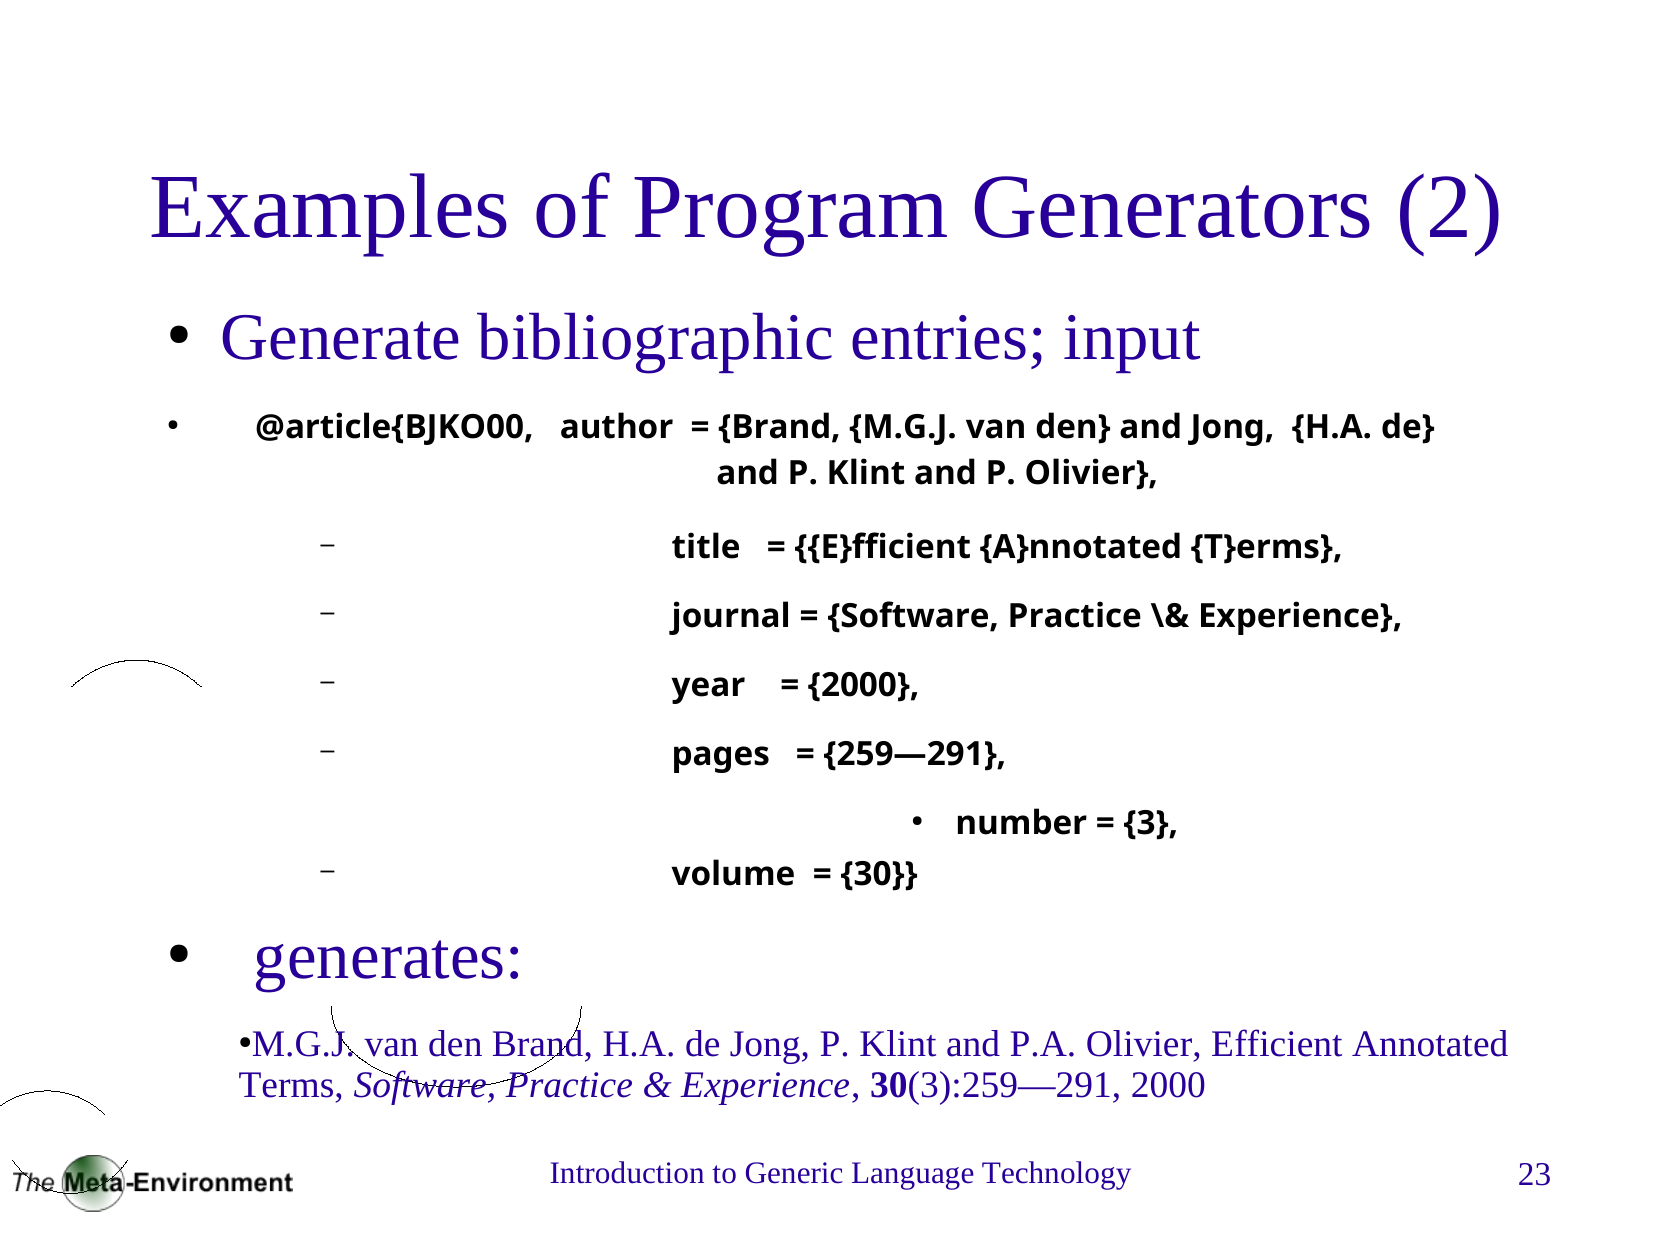

# Examples of Program Generators (2)
Generate bibliographic entries; input
 @article{BJKO00, author = {Brand, {M.G.J. van den} and Jong, {H.A. de} 								and P. Klint and P. Olivier},
 			 title = {{E}fficient {A}nnotated {T}erms},
 			 journal = {Software, Practice \& Experience},
 			 year = {2000},
 			 pages = {259—291},
 number = {3},
 			 volume = {30}}
 generates:
M.G.J. van den Brand, H.A. de Jong, P. Klint and P.A. Olivier, Efficient Annotated Terms, Software, Practice & Experience, 30(3):259―291, 2000